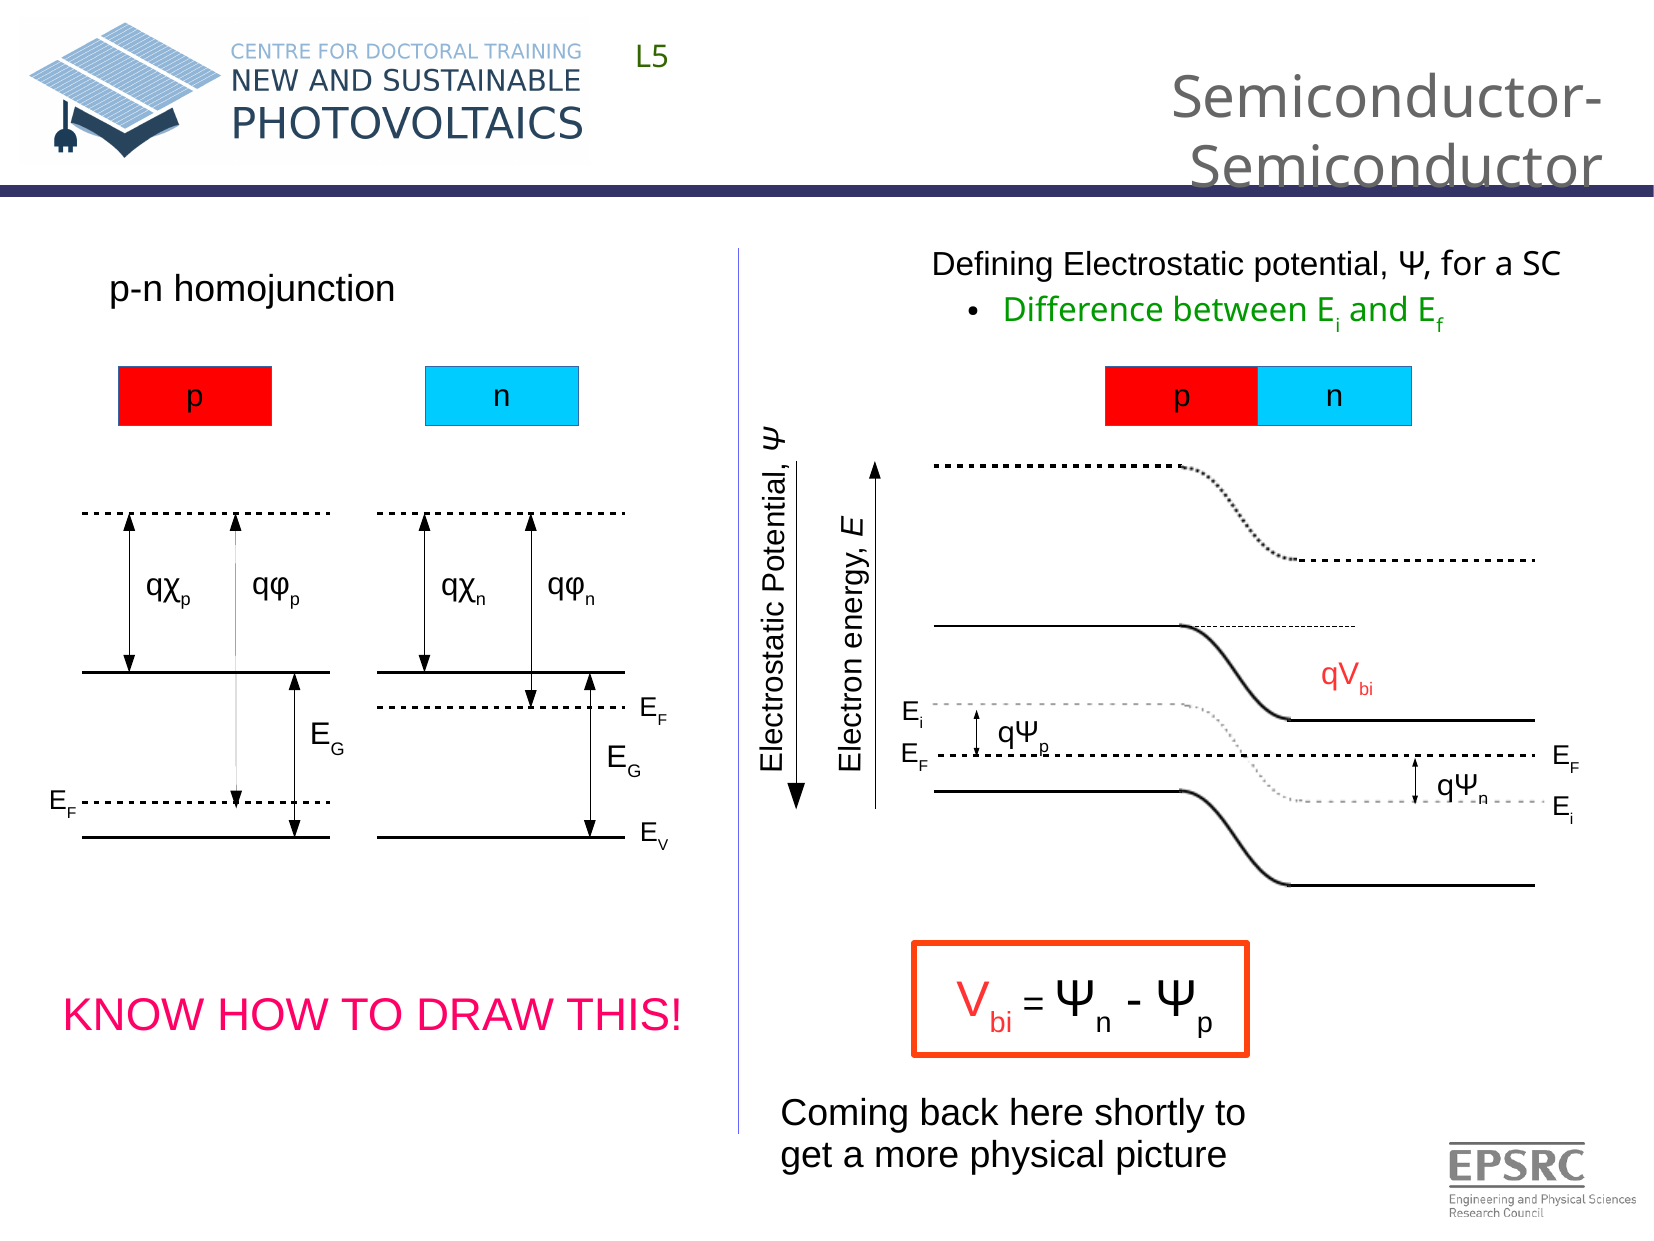

L5
Semiconductor-Semiconductor
Defining Electrostatic potential, Ψ, for a SC
Difference between Ei and Ef
p-n homojunction
p
n
p
n
Electrostatic Potential, Ψ
Electron energy, E
qχp
qχn
qφp
qφn
qVbi
EF
Ei
qΨp
EG
EF
EG
EF
qΨn
EF
Ei
EV
Vbi = Ψn - Ψp
KNOW HOW TO DRAW THIS!
Coming back here shortly to get a more physical picture